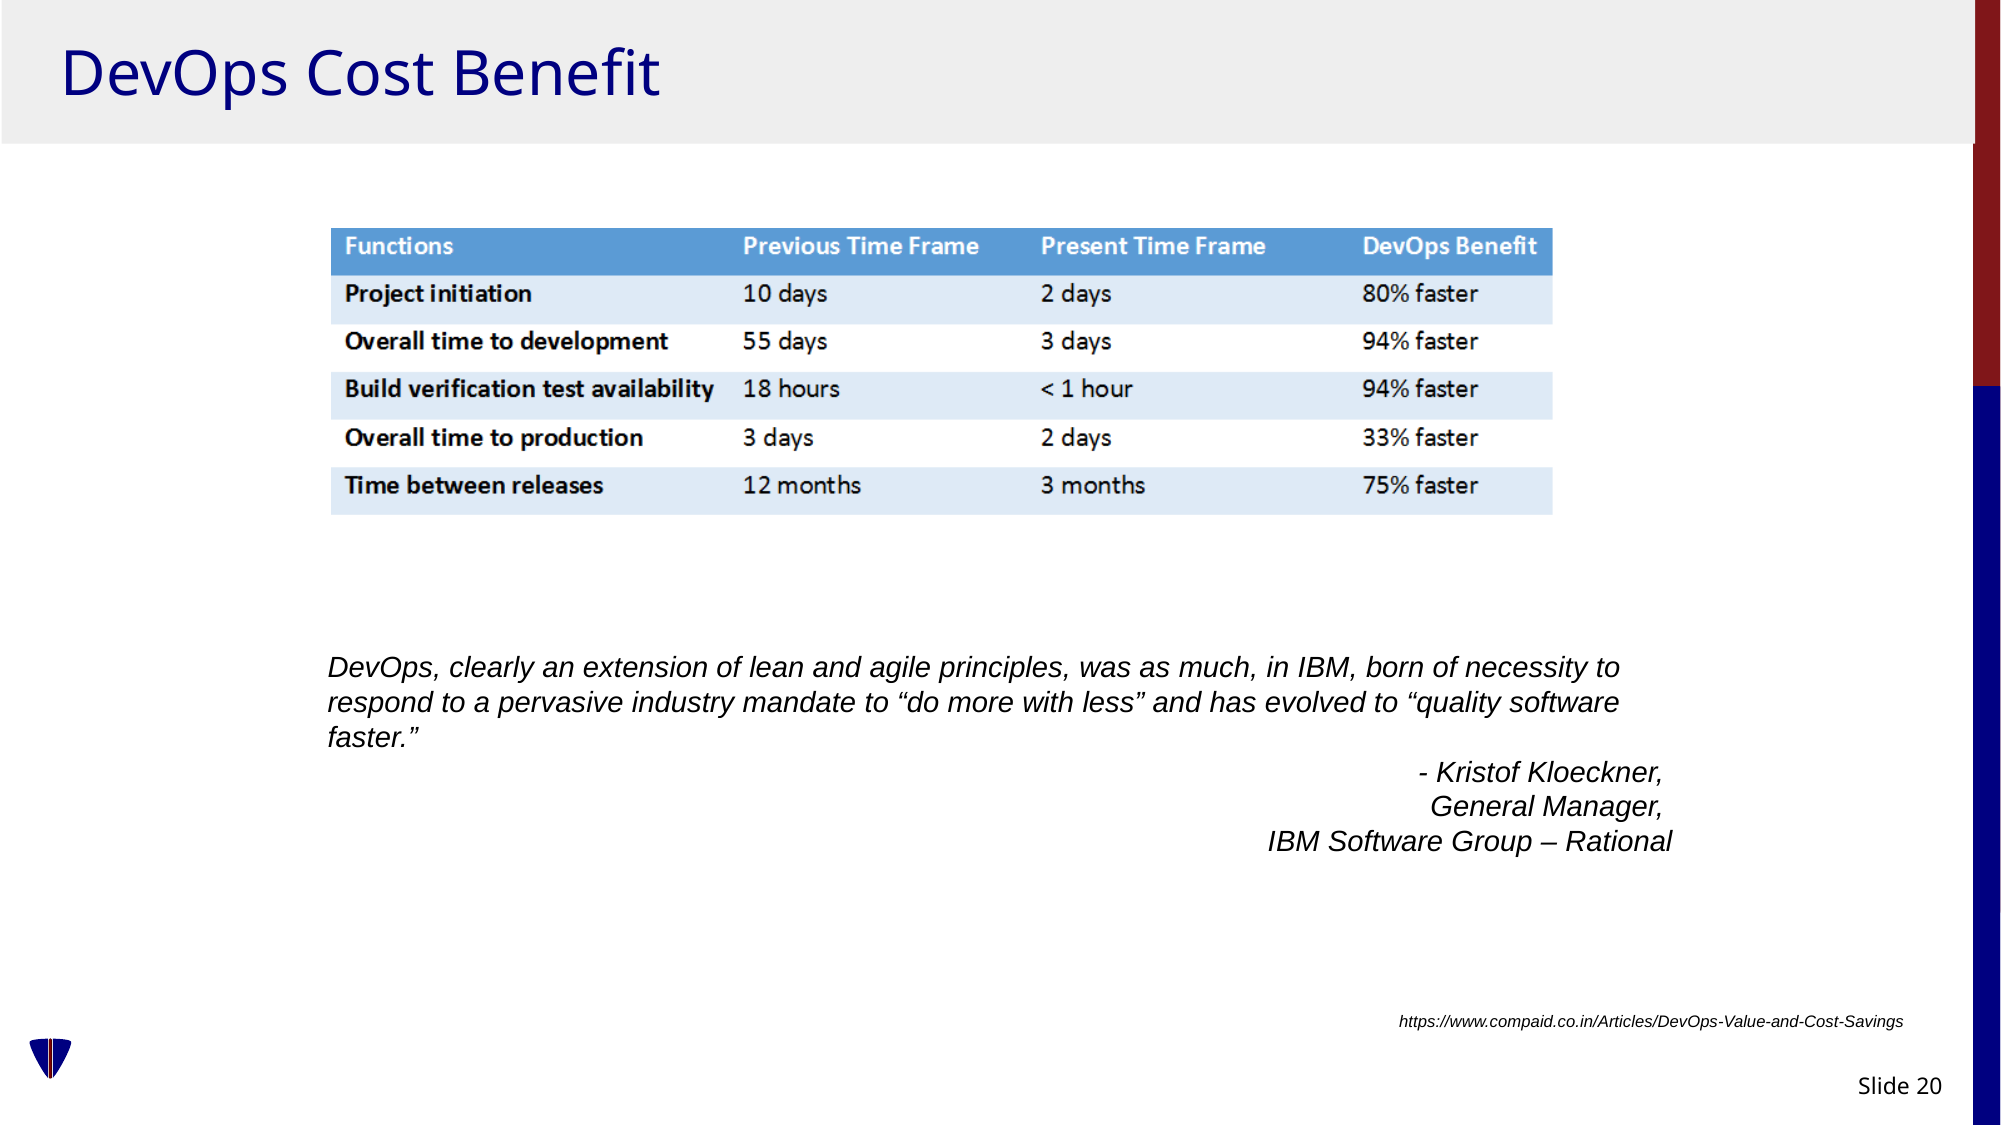

# DevOps Cost Benefit
DevOps, clearly an extension of lean and agile principles, was as much, in IBM, born of necessity to respond to a pervasive industry mandate to “do more with less” and has evolved to “quality software faster.”
- Kristof Kloeckner,
General Manager,
IBM Software Group – Rational
https://www.compaid.co.in/Articles/DevOps-Value-and-Cost-Savings